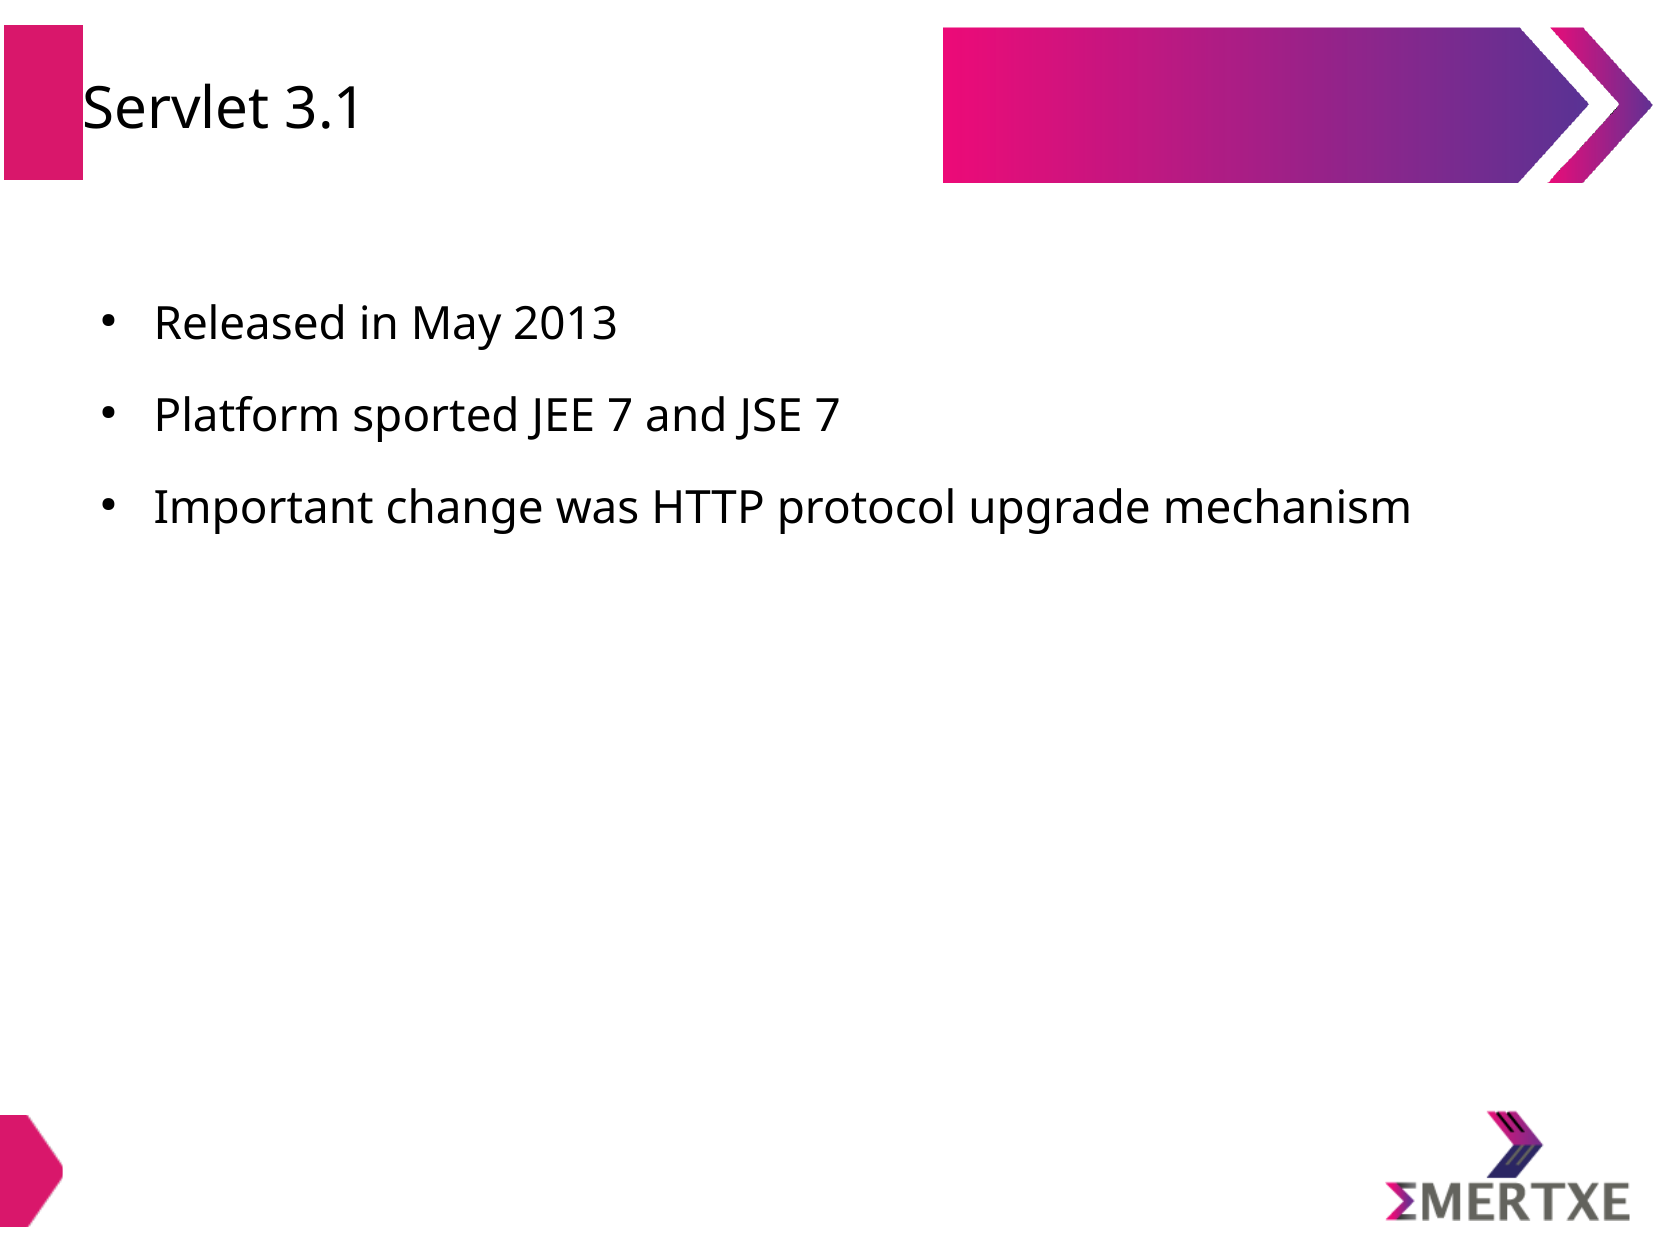

# Servlet 3.1
Released in May 2013
Platform sported JEE 7 and JSE 7
Important change was HTTP protocol upgrade mechanism